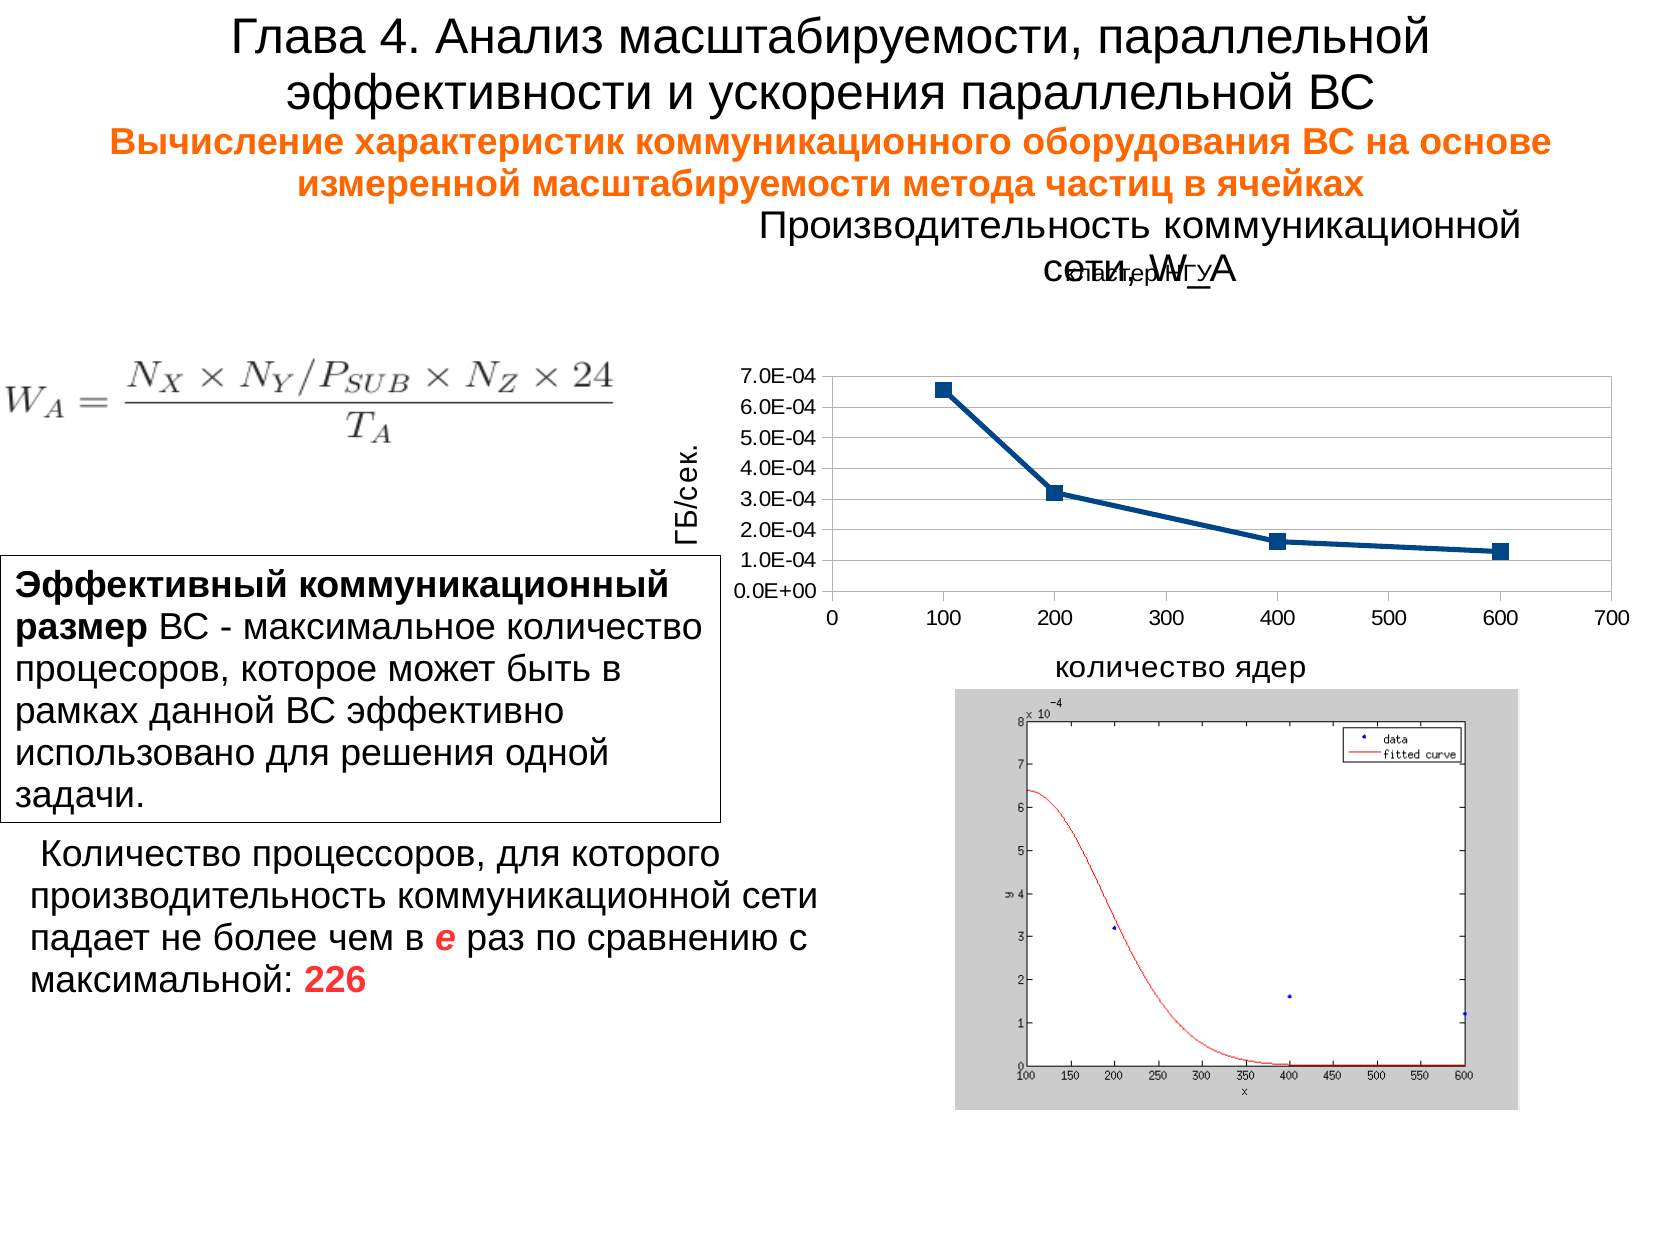

# Глава 4. Анализ масштабируемости, параллельной эффективности и ускорения параллельной ВС Вычисление характеристик коммуникационного оборудования ВС на основе измеренной масштабируемости метода частиц в ячейках
### Chart: Производительность коммуникационной сети, W_A
кластер НГУ
| Category | Column G |
|---|---|
Эффективный коммуникационный размер ВС - максимальное количество процесоров, которое может быть в рамках данной ВС эффективно использовано для решения одной задачи.
 Количество процессоров, для которого производительность коммуникационной сети падает не более чем в e раз по сравнению с максимальной: 226